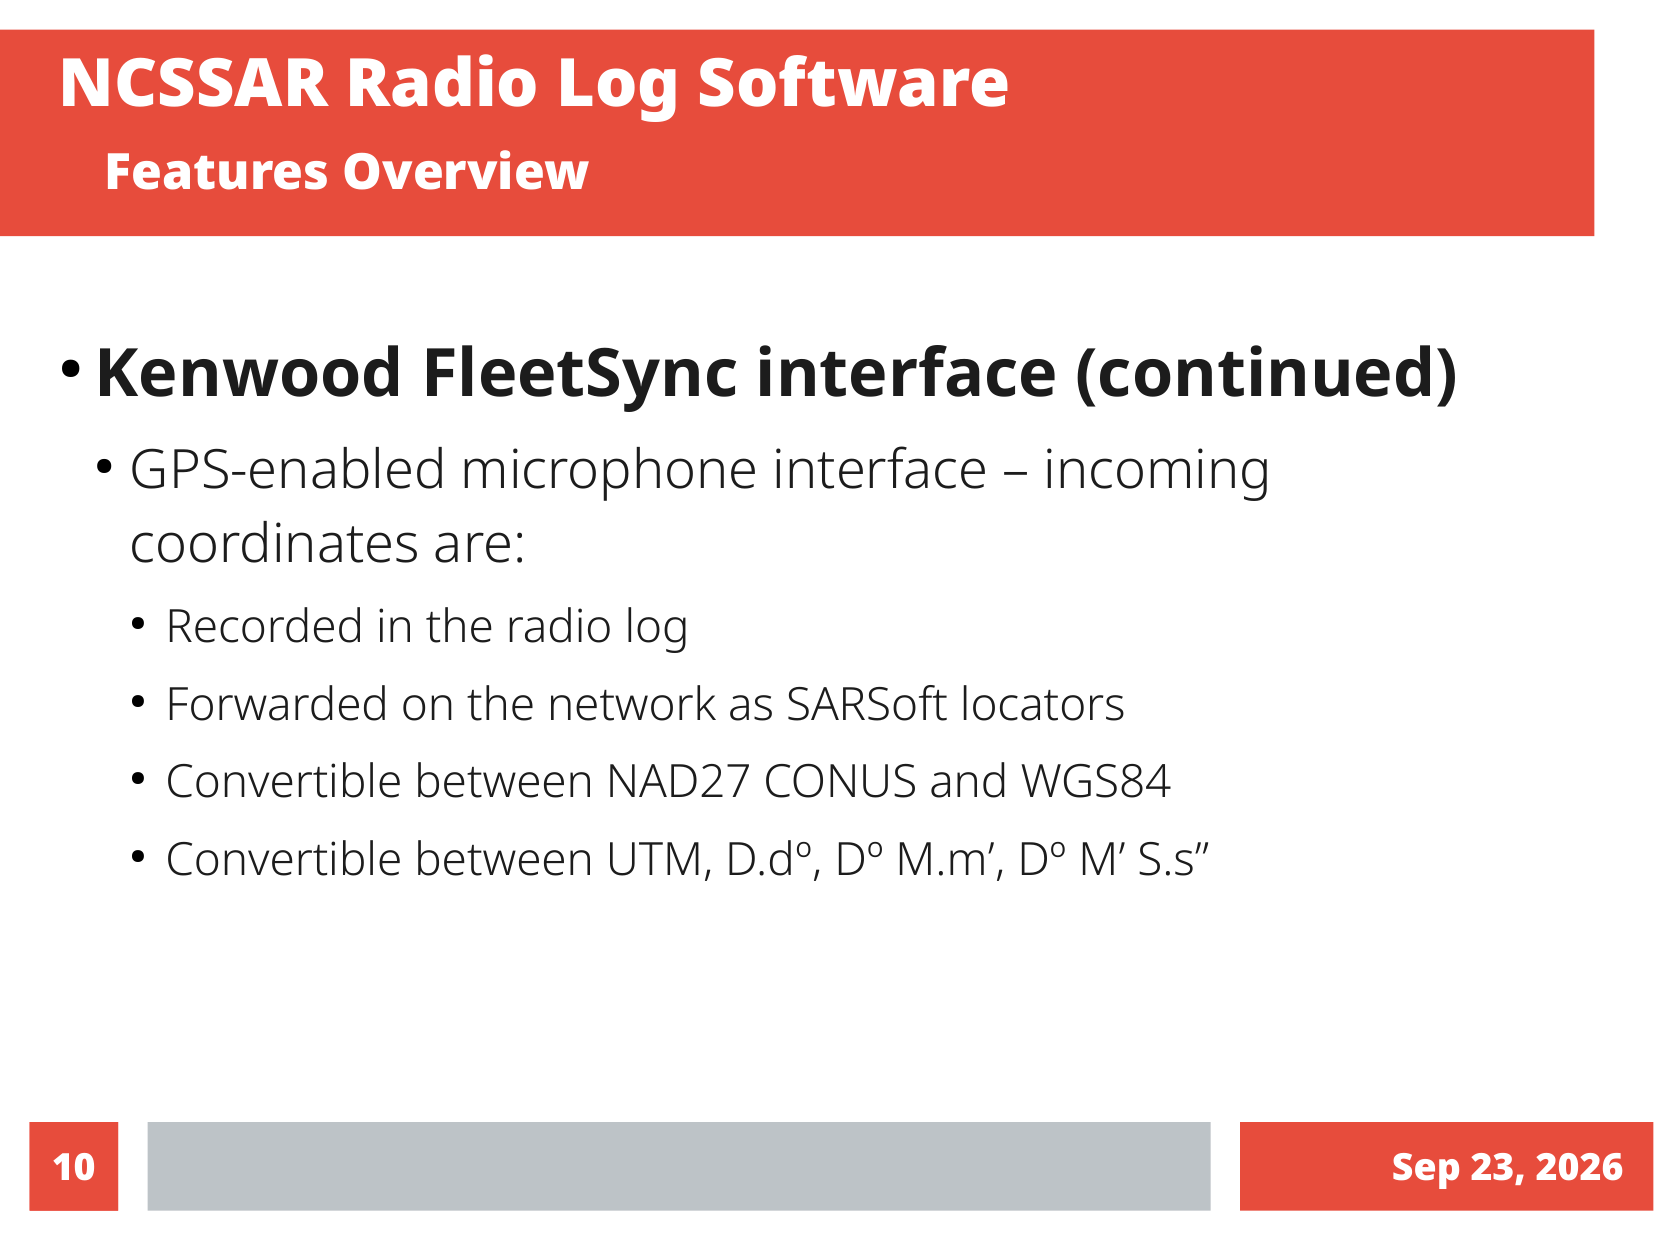

# NCSSAR Radio Log Software Features Overview
Kenwood FleetSync interface (continued)
GPS-enabled microphone interface – incoming coordinates are:
Recorded in the radio log
Forwarded on the network as SARSoft locators
Convertible between NAD27 CONUS and WGS84
Convertible between UTM, D.dº, Dº M.mʼ, Dº Mʼ S.s”
10